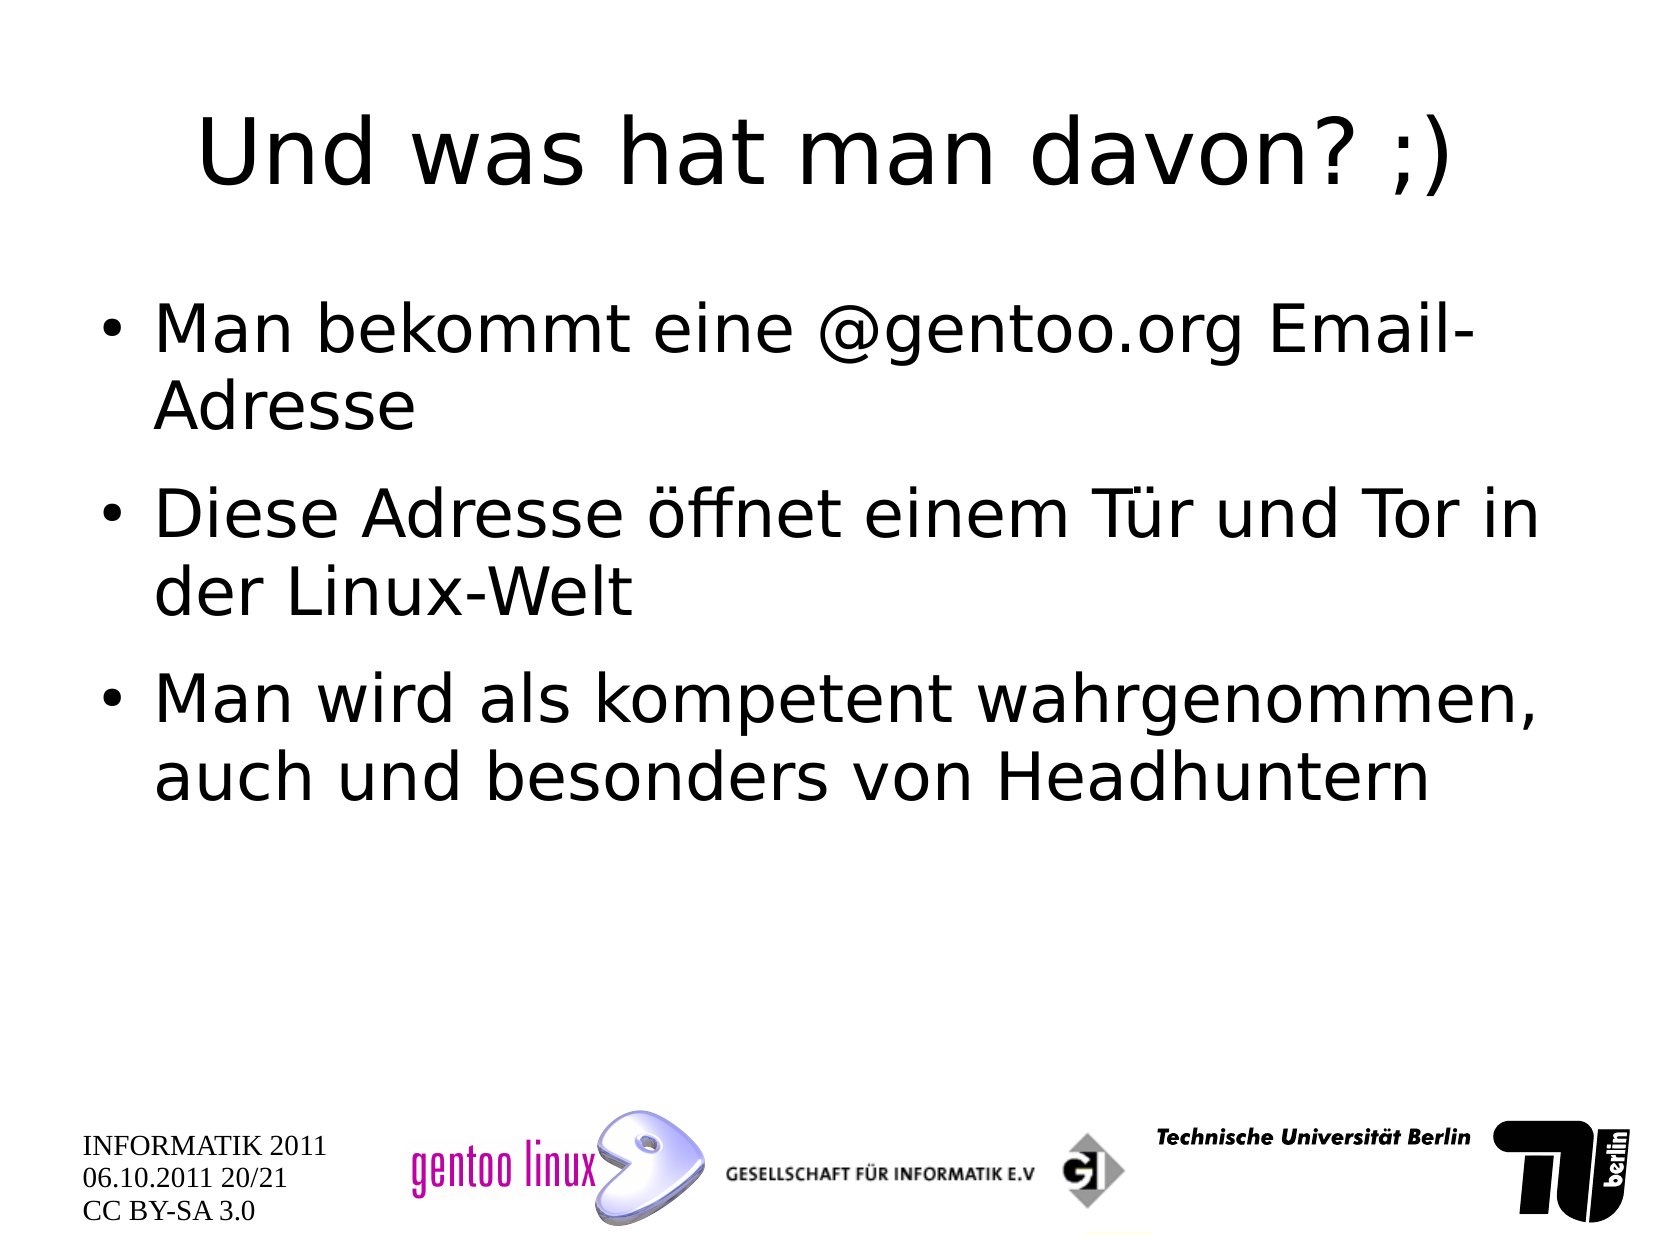

# Und was hat man davon? ;)
Man bekommt eine @gentoo.org Email-Adresse
Diese Adresse öffnet einem Tür und Tor in der Linux-Welt
Man wird als kompetent wahrgenommen, auch und besonders von Headhuntern